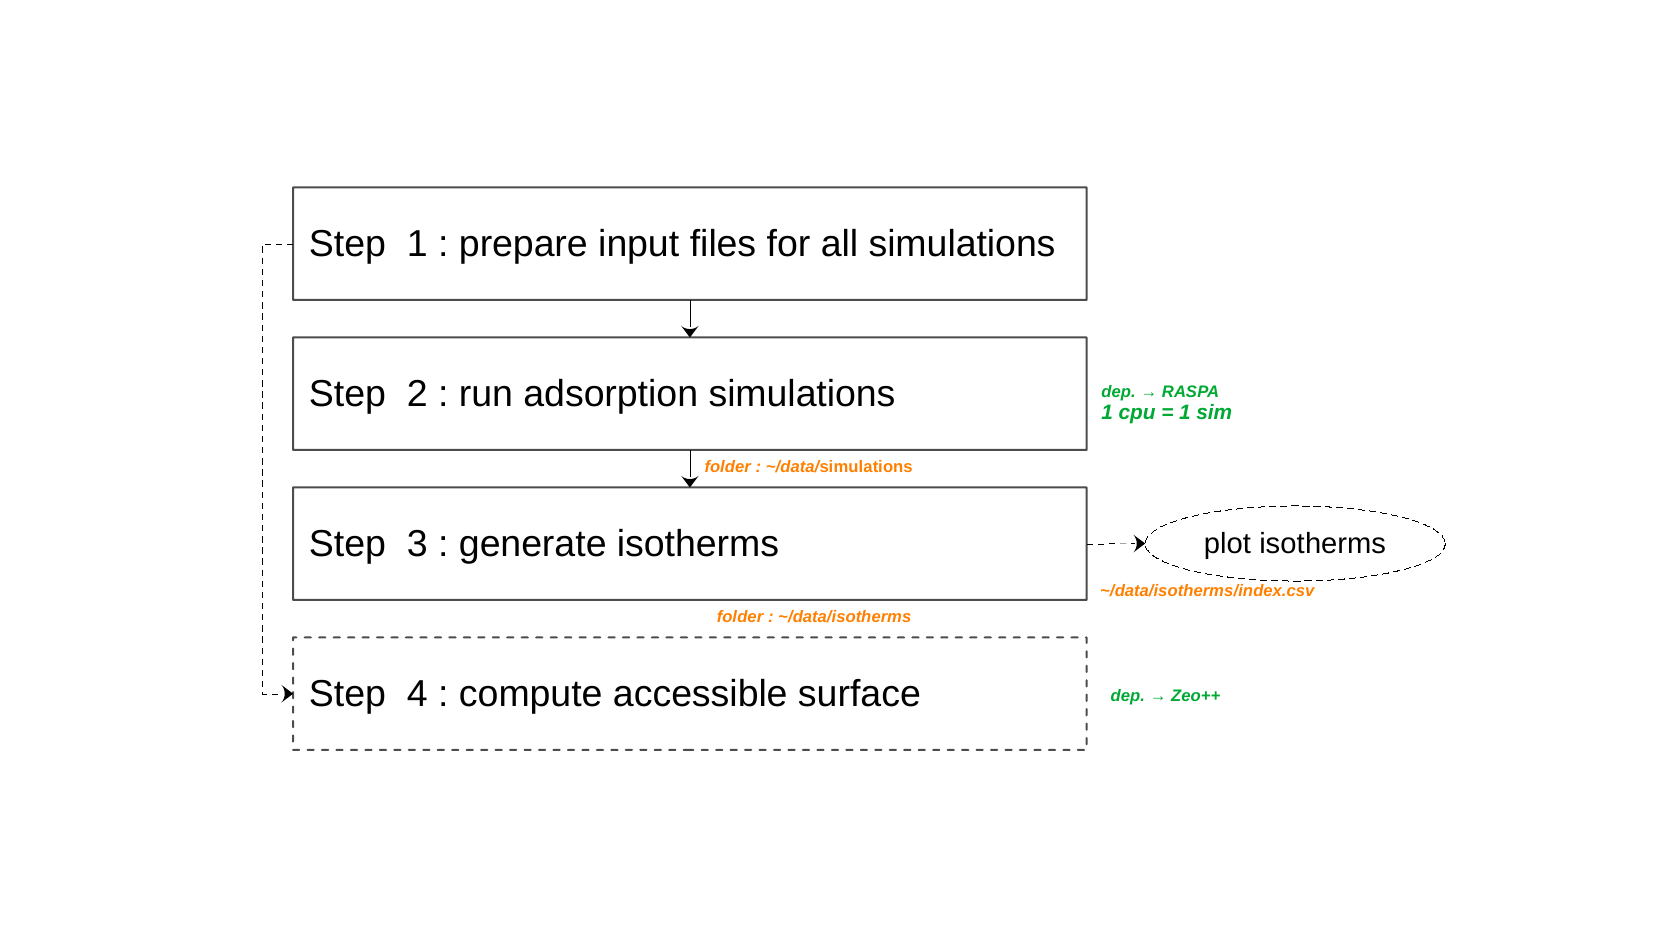

Step 1 : prepare input files for all simulations
Step 2 : run adsorption simulations
dep. → RASPA
1 cpu = 1 sim
folder : ~/data/simulations
Step 3 : generate isotherms
plot isotherms
 ~/data/isotherms/index.csv
folder : ~/data/isotherms
Step 4 : compute accessible surface
dep. → Zeo++